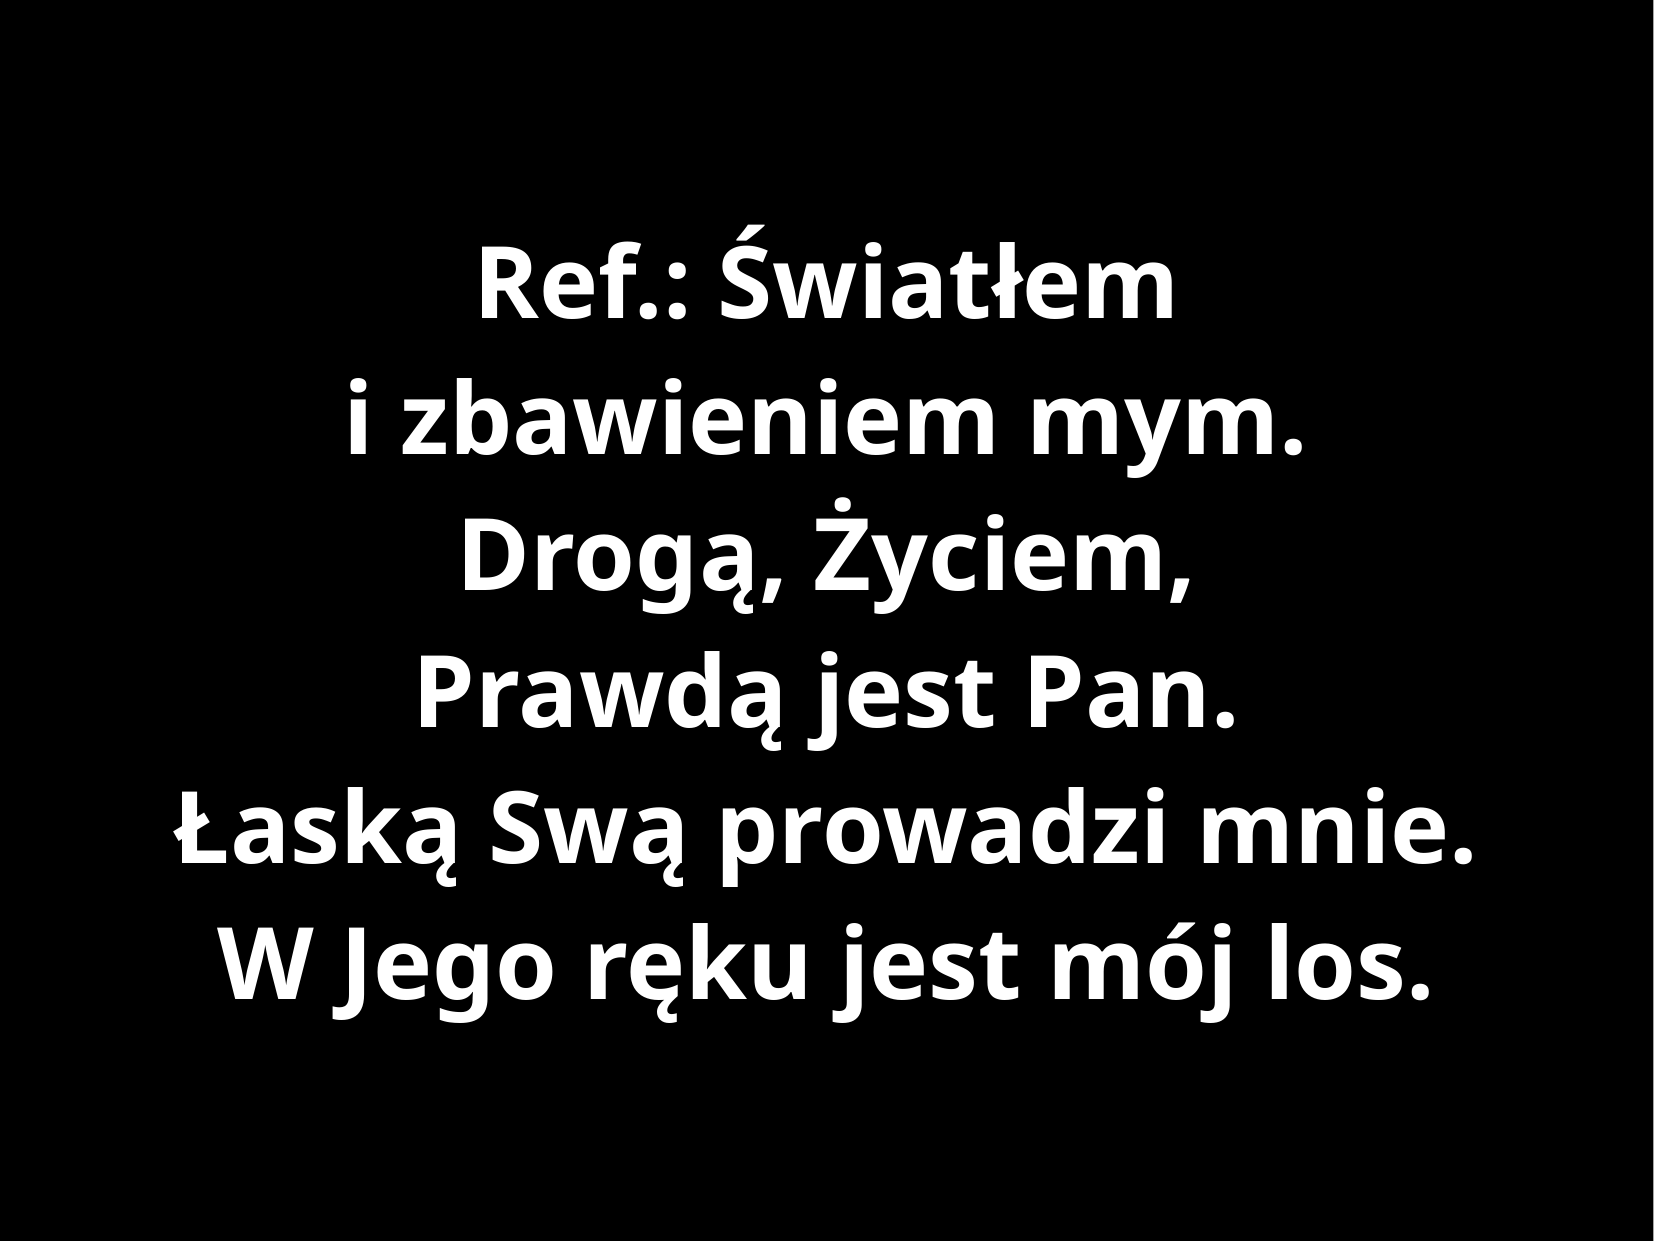

# Ref.: Światłem i zbawieniem mym. Drogą, Życiem, Prawdą jest Pan. Łaską Swą prowadzi mnie. W Jego ręku jest mój los.